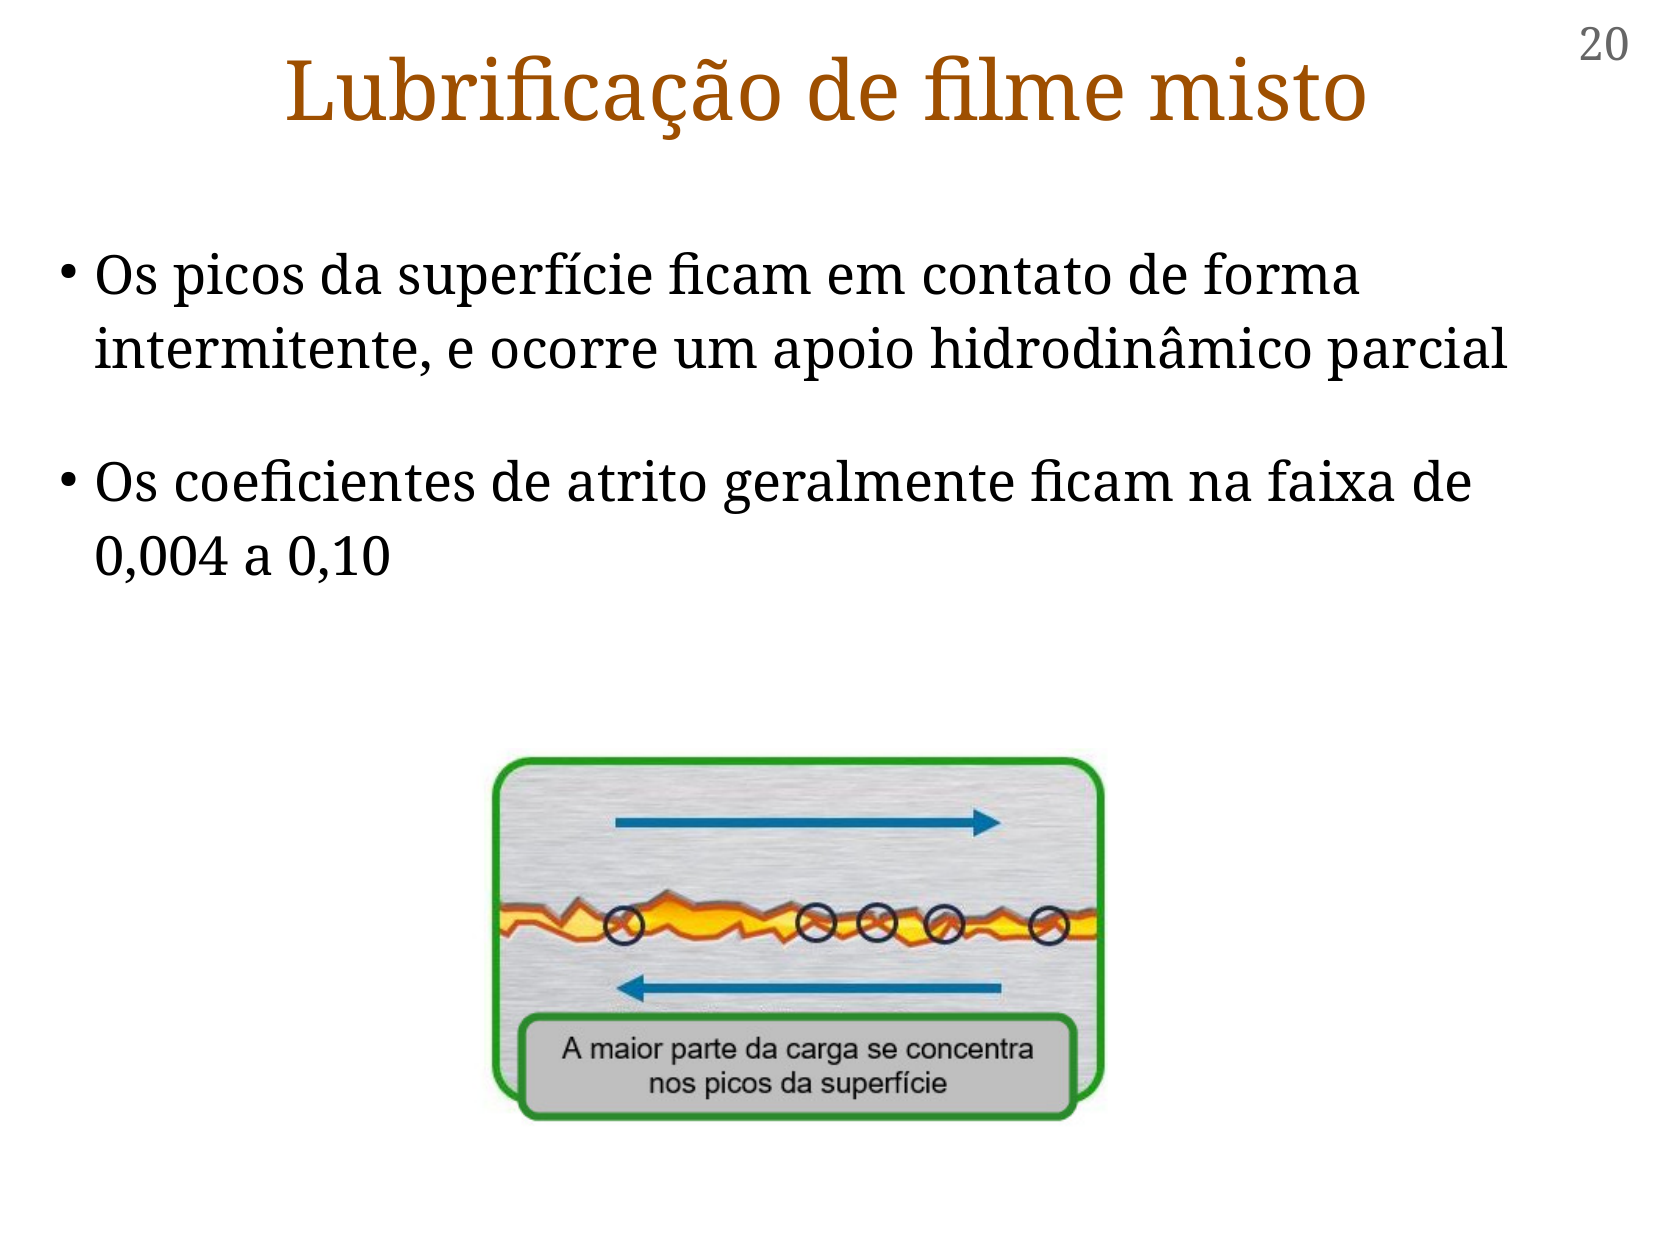

20
# Lubrificação de filme misto
Os picos da superfície ficam em contato de forma intermitente, e ocorre um apoio hidrodinâmico parcial
Os coeficientes de atrito geralmente ficam na faixa de 0,004 a 0,10